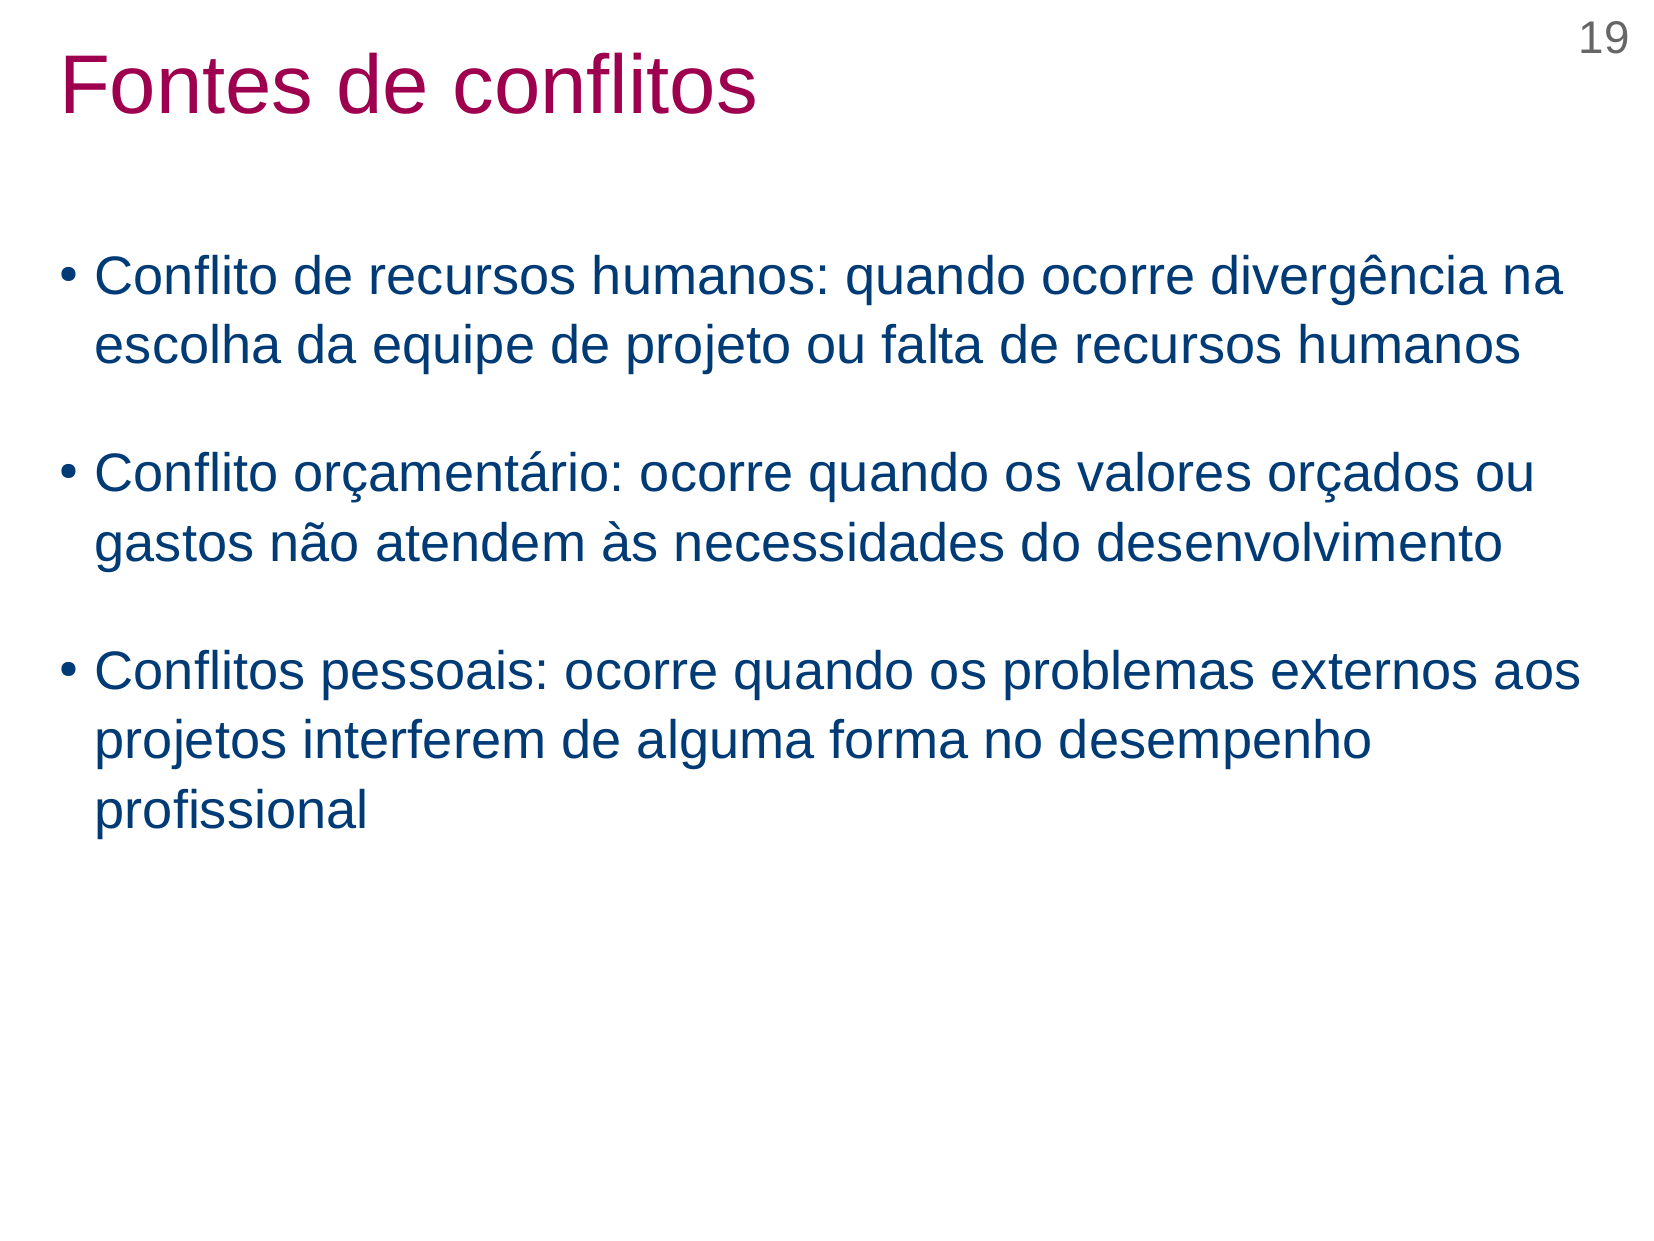

19
# Fontes de conflitos
Conflito de recursos humanos: quando ocorre divergência na escolha da equipe de projeto ou falta de recursos humanos
Conflito orçamentário: ocorre quando os valores orçados ou gastos não atendem às necessidades do desenvolvimento
Conflitos pessoais: ocorre quando os problemas externos aos projetos interferem de alguma forma no desempenho profissional